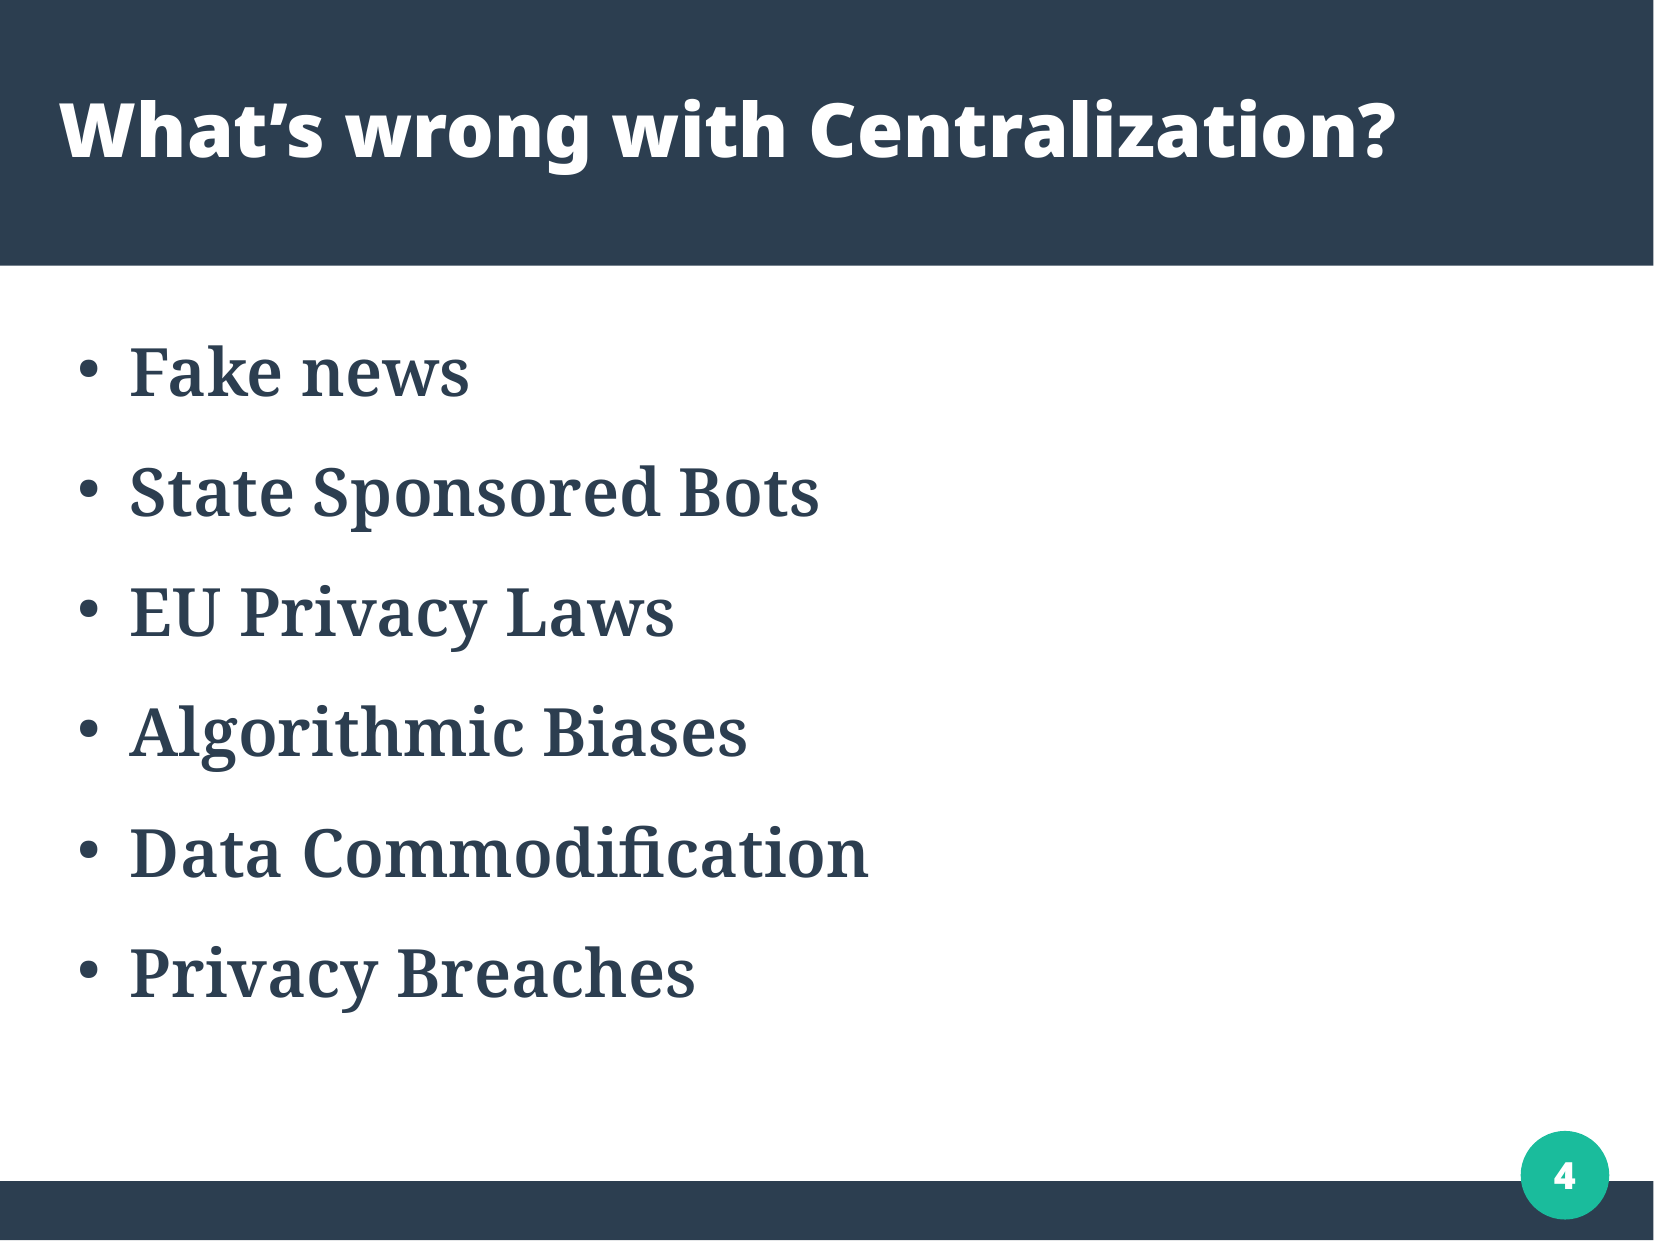

# What’s wrong with Centralization?
Fake news
State Sponsored Bots
EU Privacy Laws
Algorithmic Biases
Data Commodification
Privacy Breaches
4